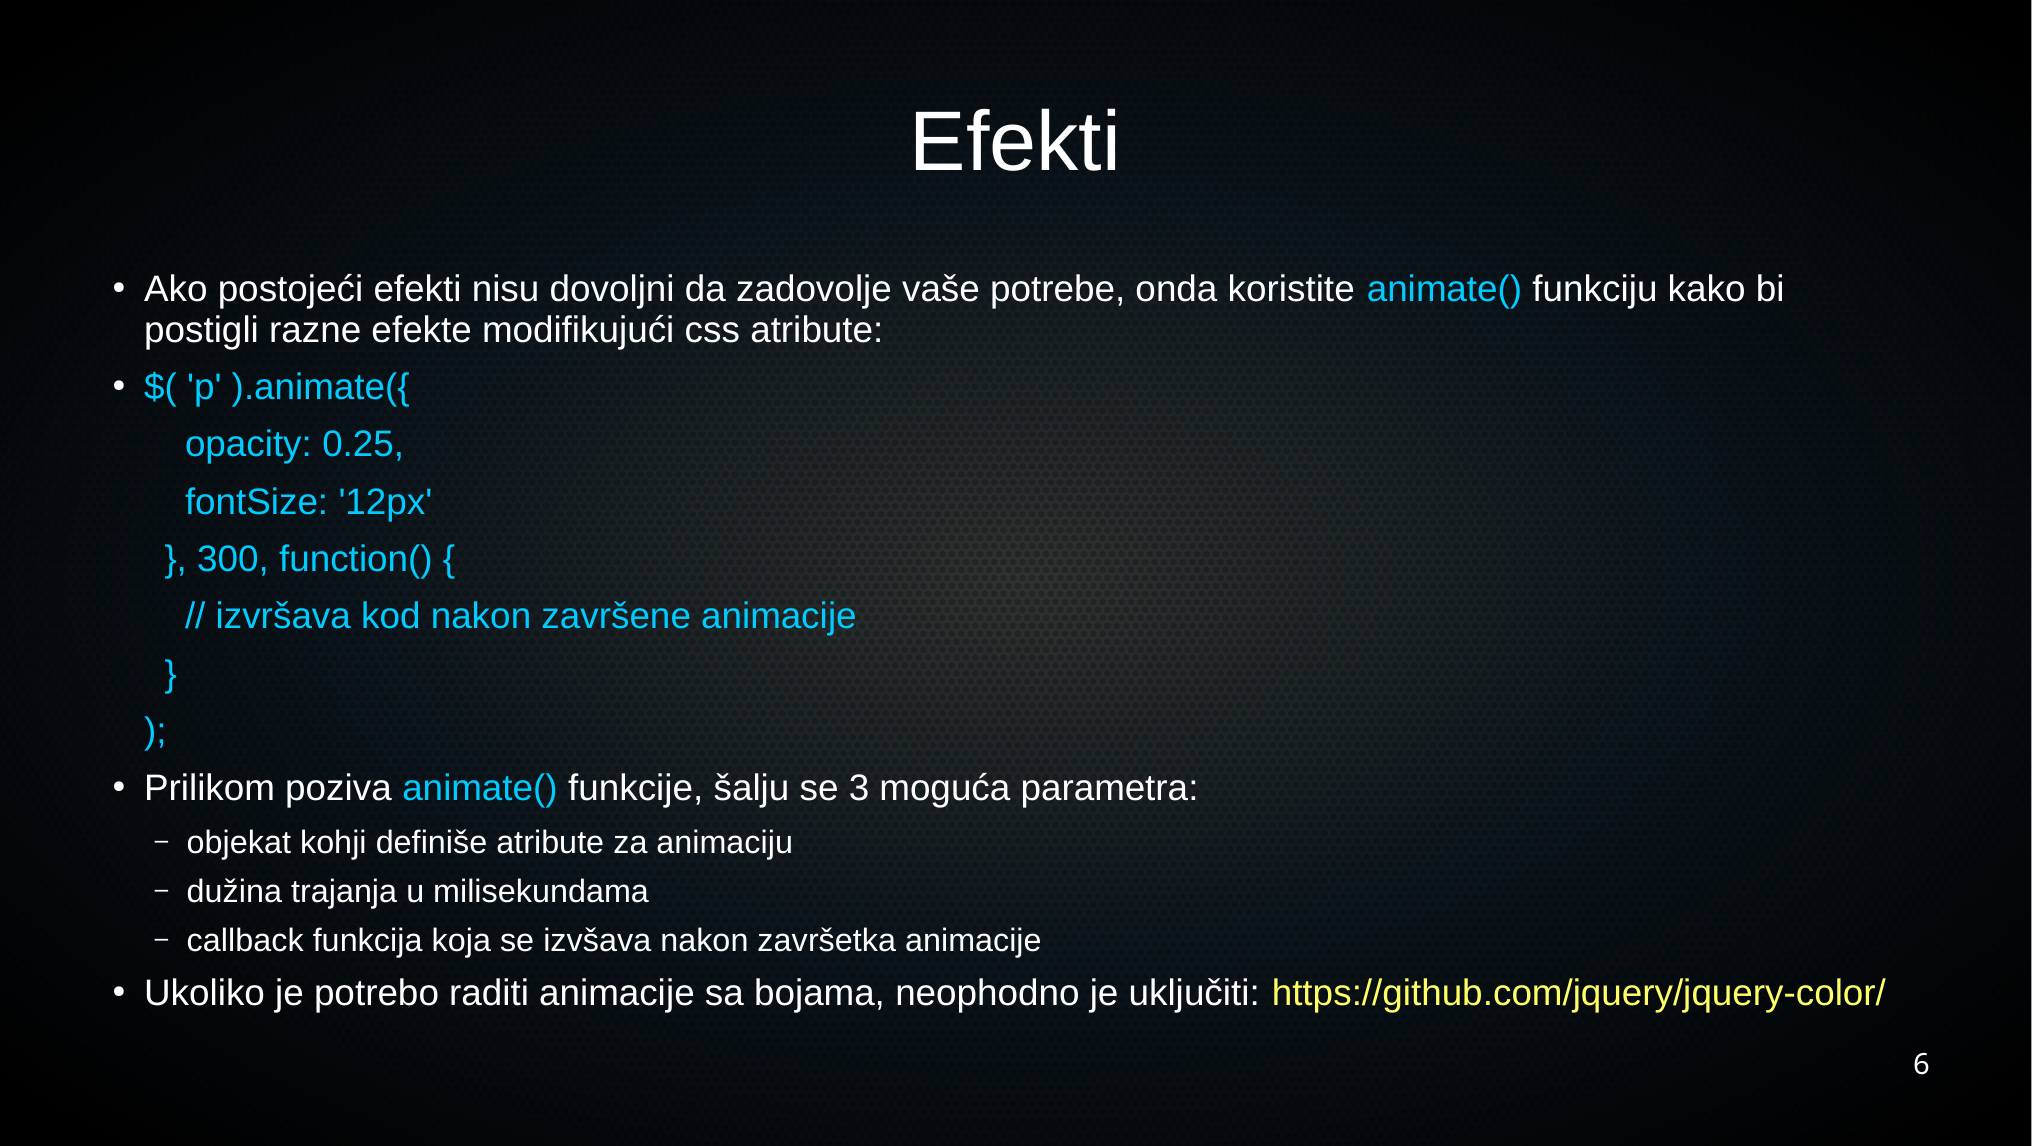

# Efekti
Ako postojeći efekti nisu dovoljni da zadovolje vaše potrebe, onda koristite animate() funkciju kako bi postigli razne efekte modifikujući css atribute:
$( 'p' ).animate({
 opacity: 0.25,
 fontSize: '12px'
 }, 300, function() {
 // izvršava kod nakon završene animacije
 }
);
Prilikom poziva animate() funkcije, šalju se 3 moguća parametra:
objekat kohji definiše atribute za animaciju
dužina trajanja u milisekundama
callback funkcija koja se izvšava nakon završetka animacije
Ukoliko je potrebo raditi animacije sa bojama, neophodno je uključiti: https://github.com/jquery/jquery-color/
6